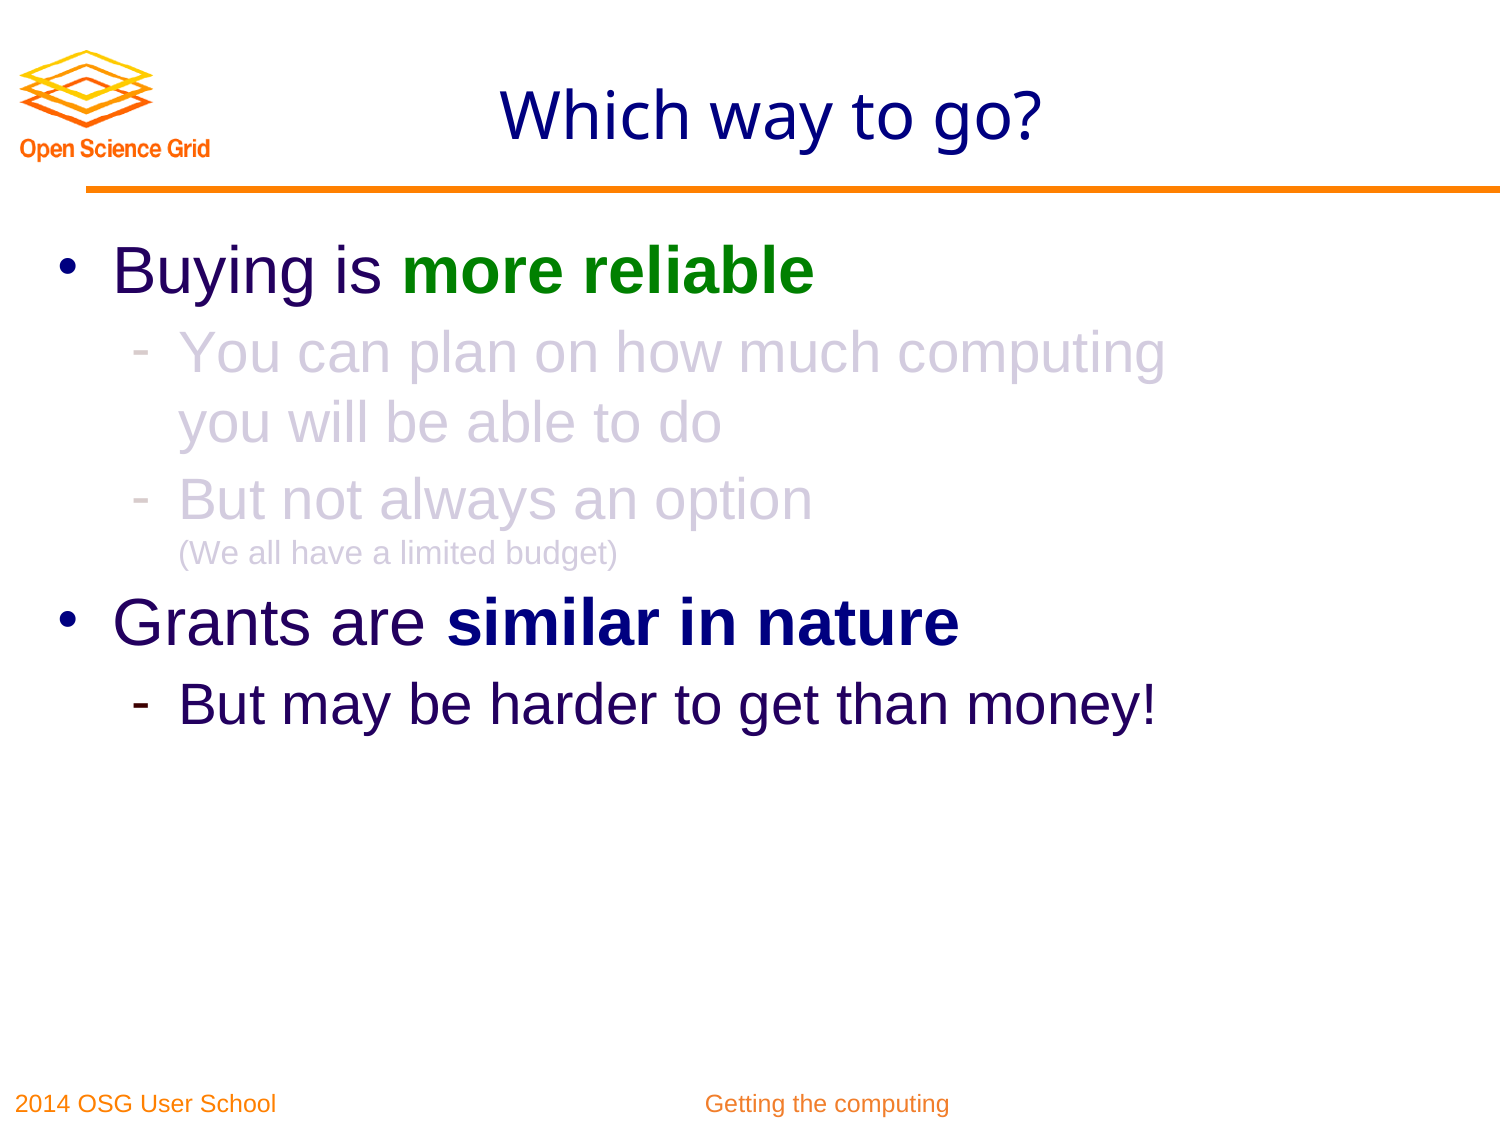

# Which way to go?
Buying is more reliable
You can plan on how much computing
you will be able to do
But not always an option
(We all have a limited budget)
Grants are similar in nature
But may be harder to get than money!